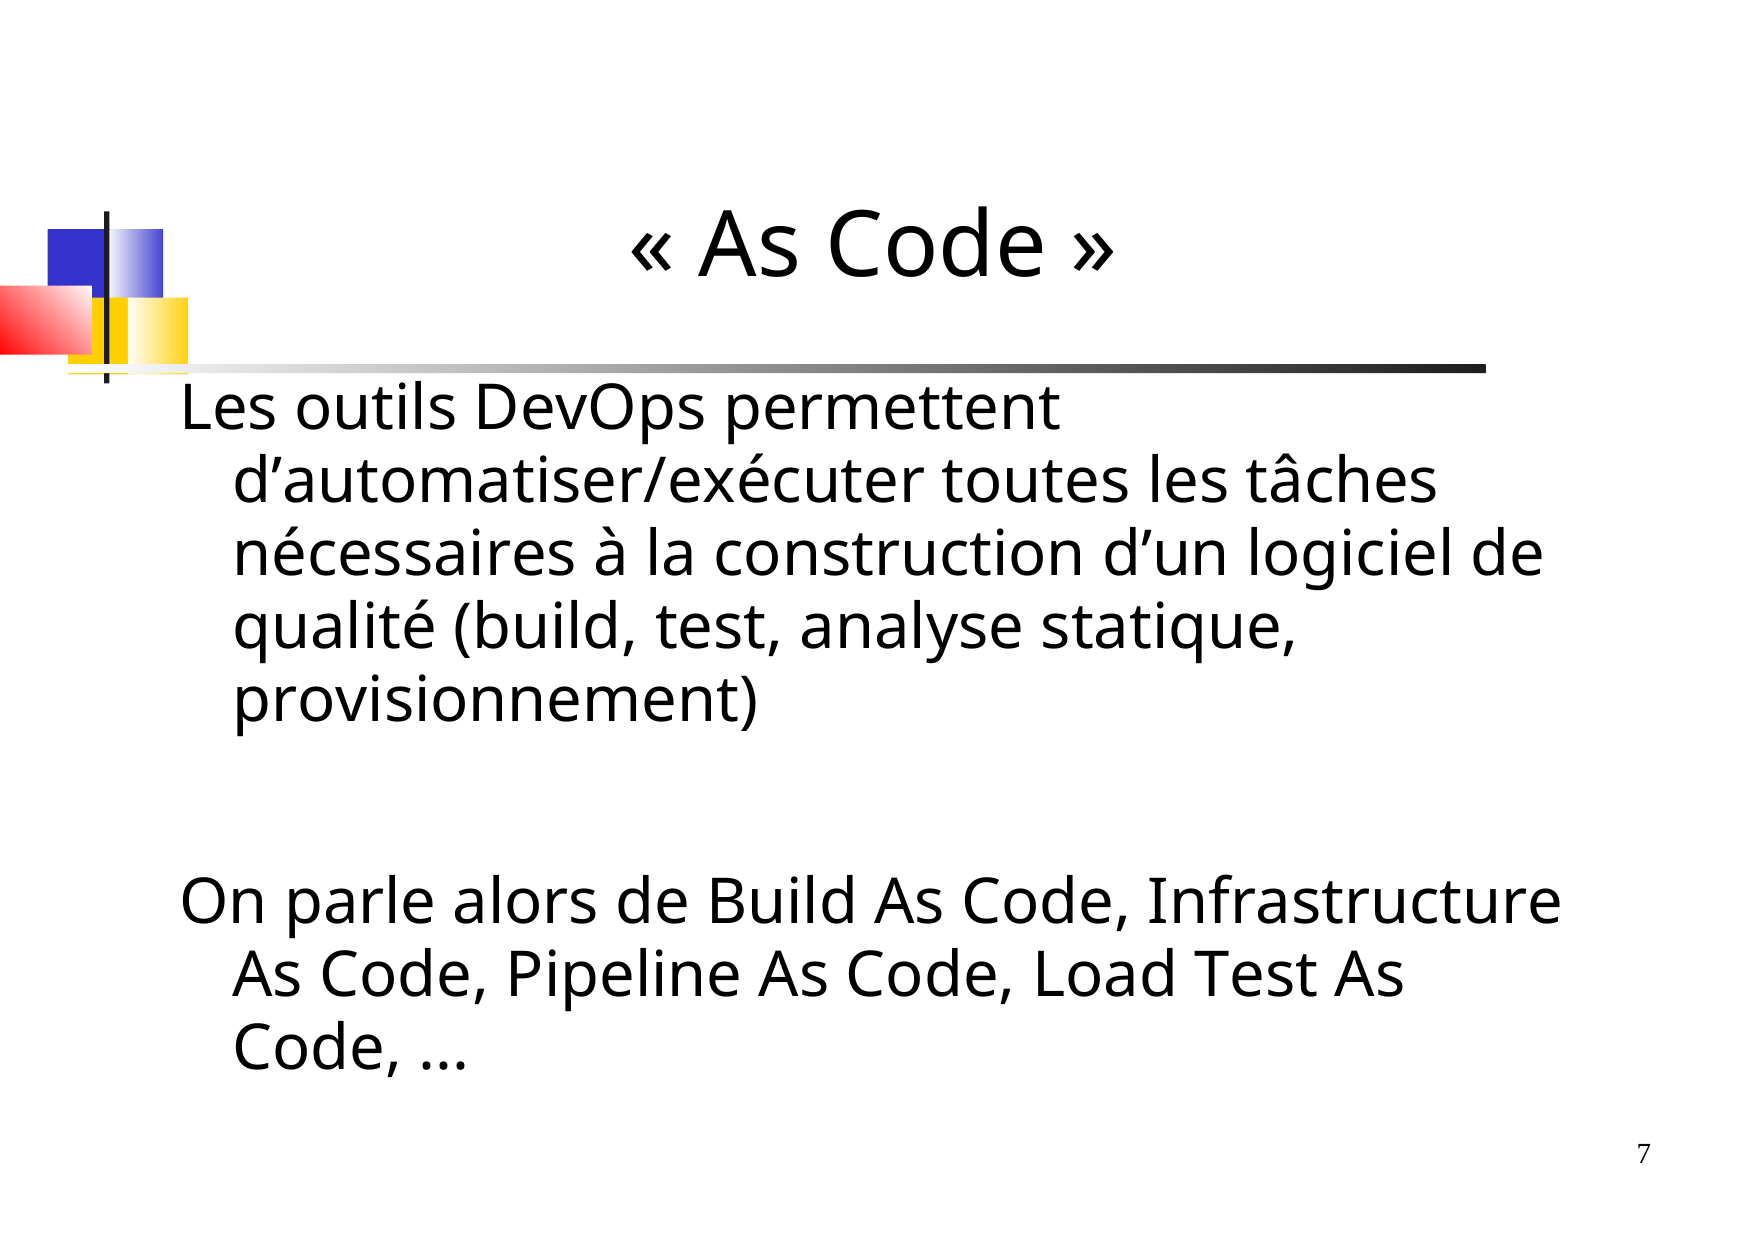

# « As Code »
Les outils DevOps permettent d’automatiser/exécuter toutes les tâches nécessaires à la construction d’un logiciel de qualité (build, test, analyse statique, provisionnement)
On parle alors de Build As Code, Infrastructure As Code, Pipeline As Code, Load Test As Code, ...